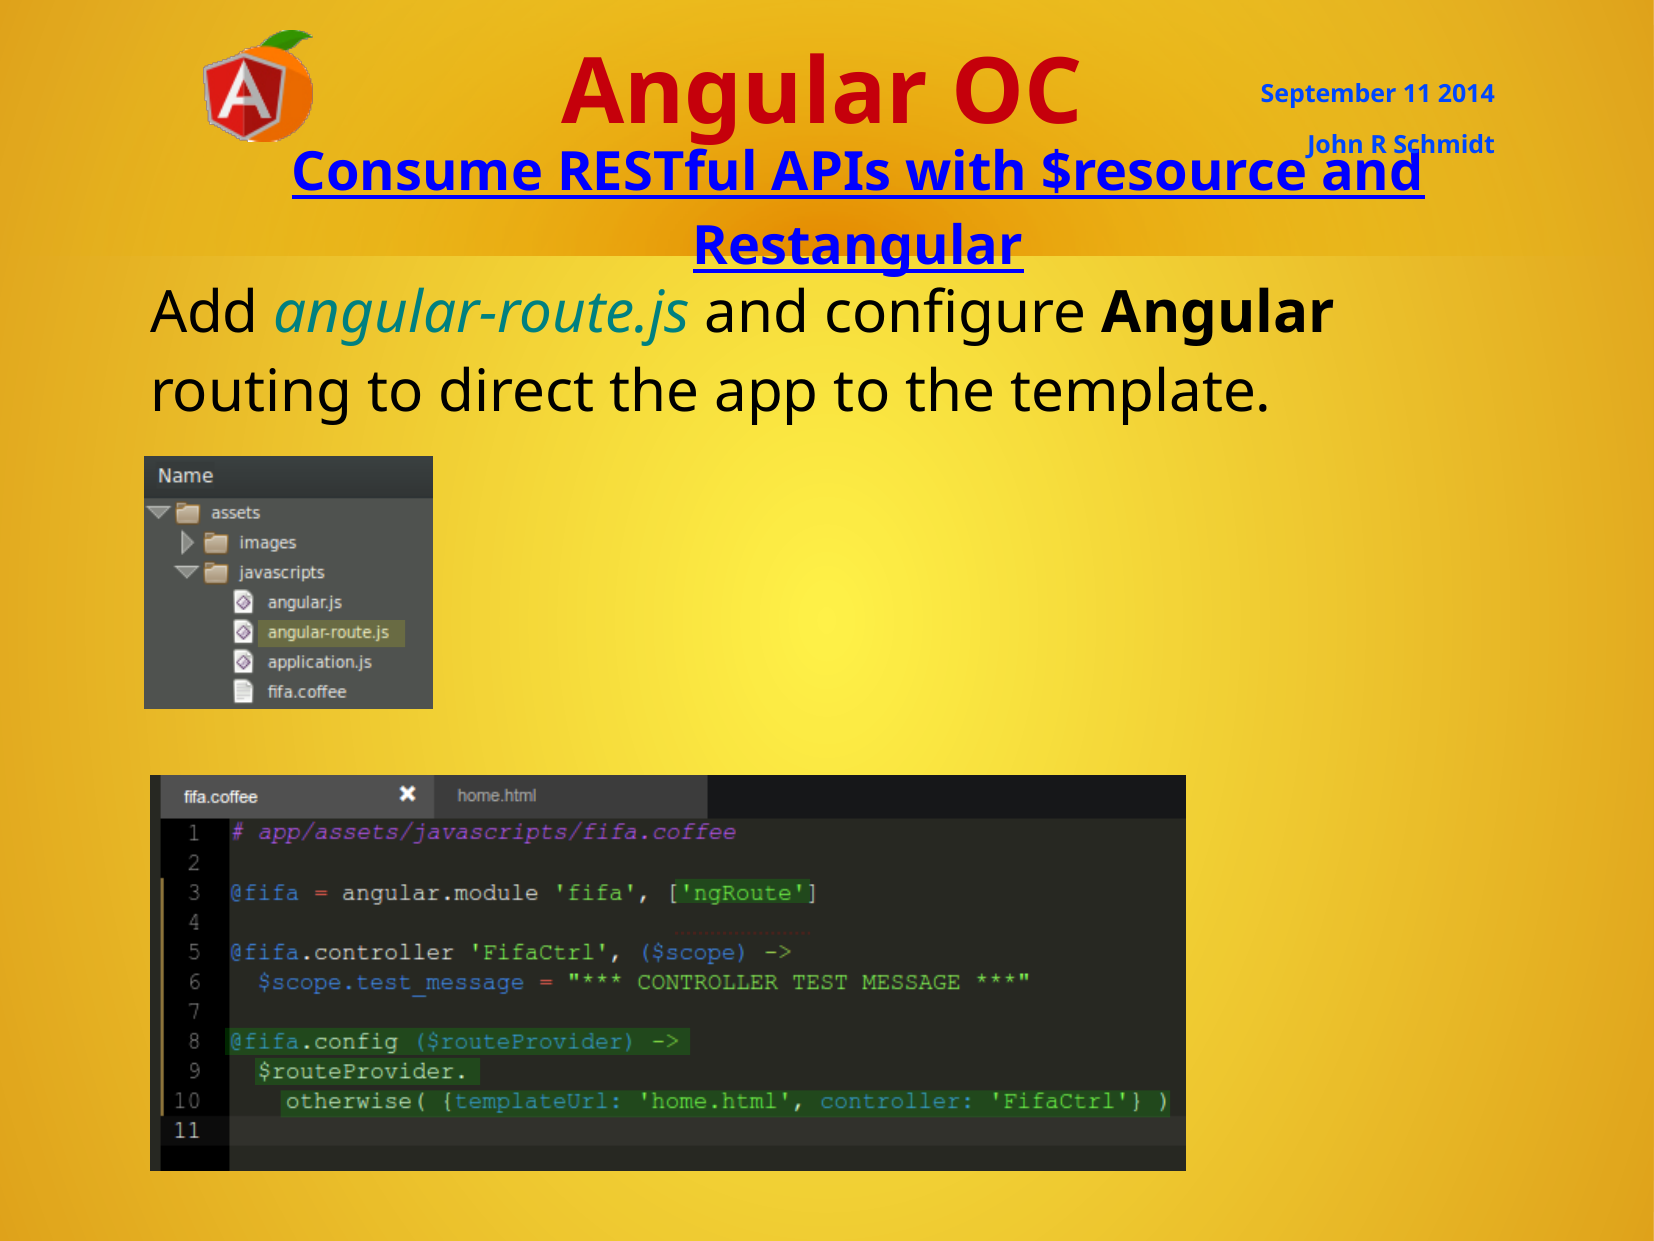

# Angular OC
September 11 2014
John R Schmidt
Consume RESTful APIs with $resource and Restangular
Add angular-route.js and configure Angular routing to direct the app to the template.